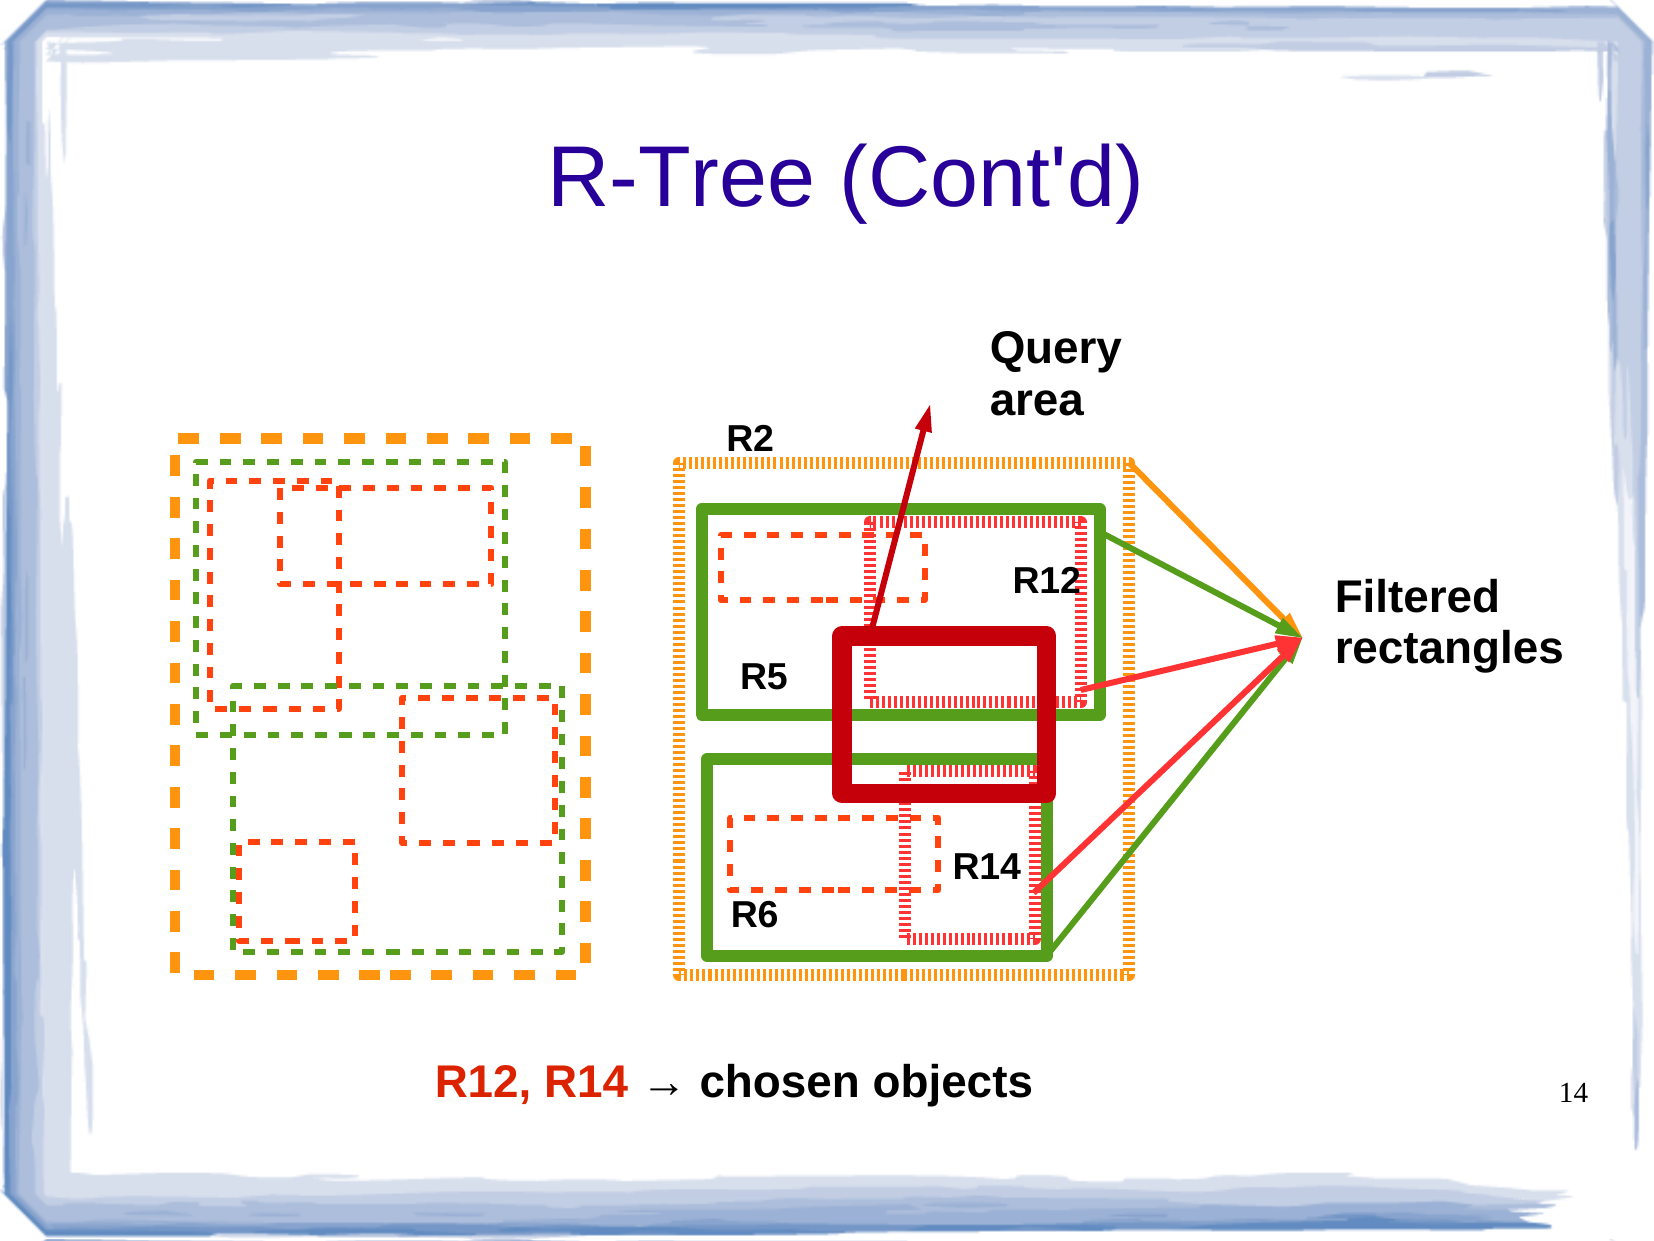

# R-Tree (Cont'd)
Query area
R2
Filtered rectangles
R12
R5
R14
R6
R12, R14 → chosen objects
14